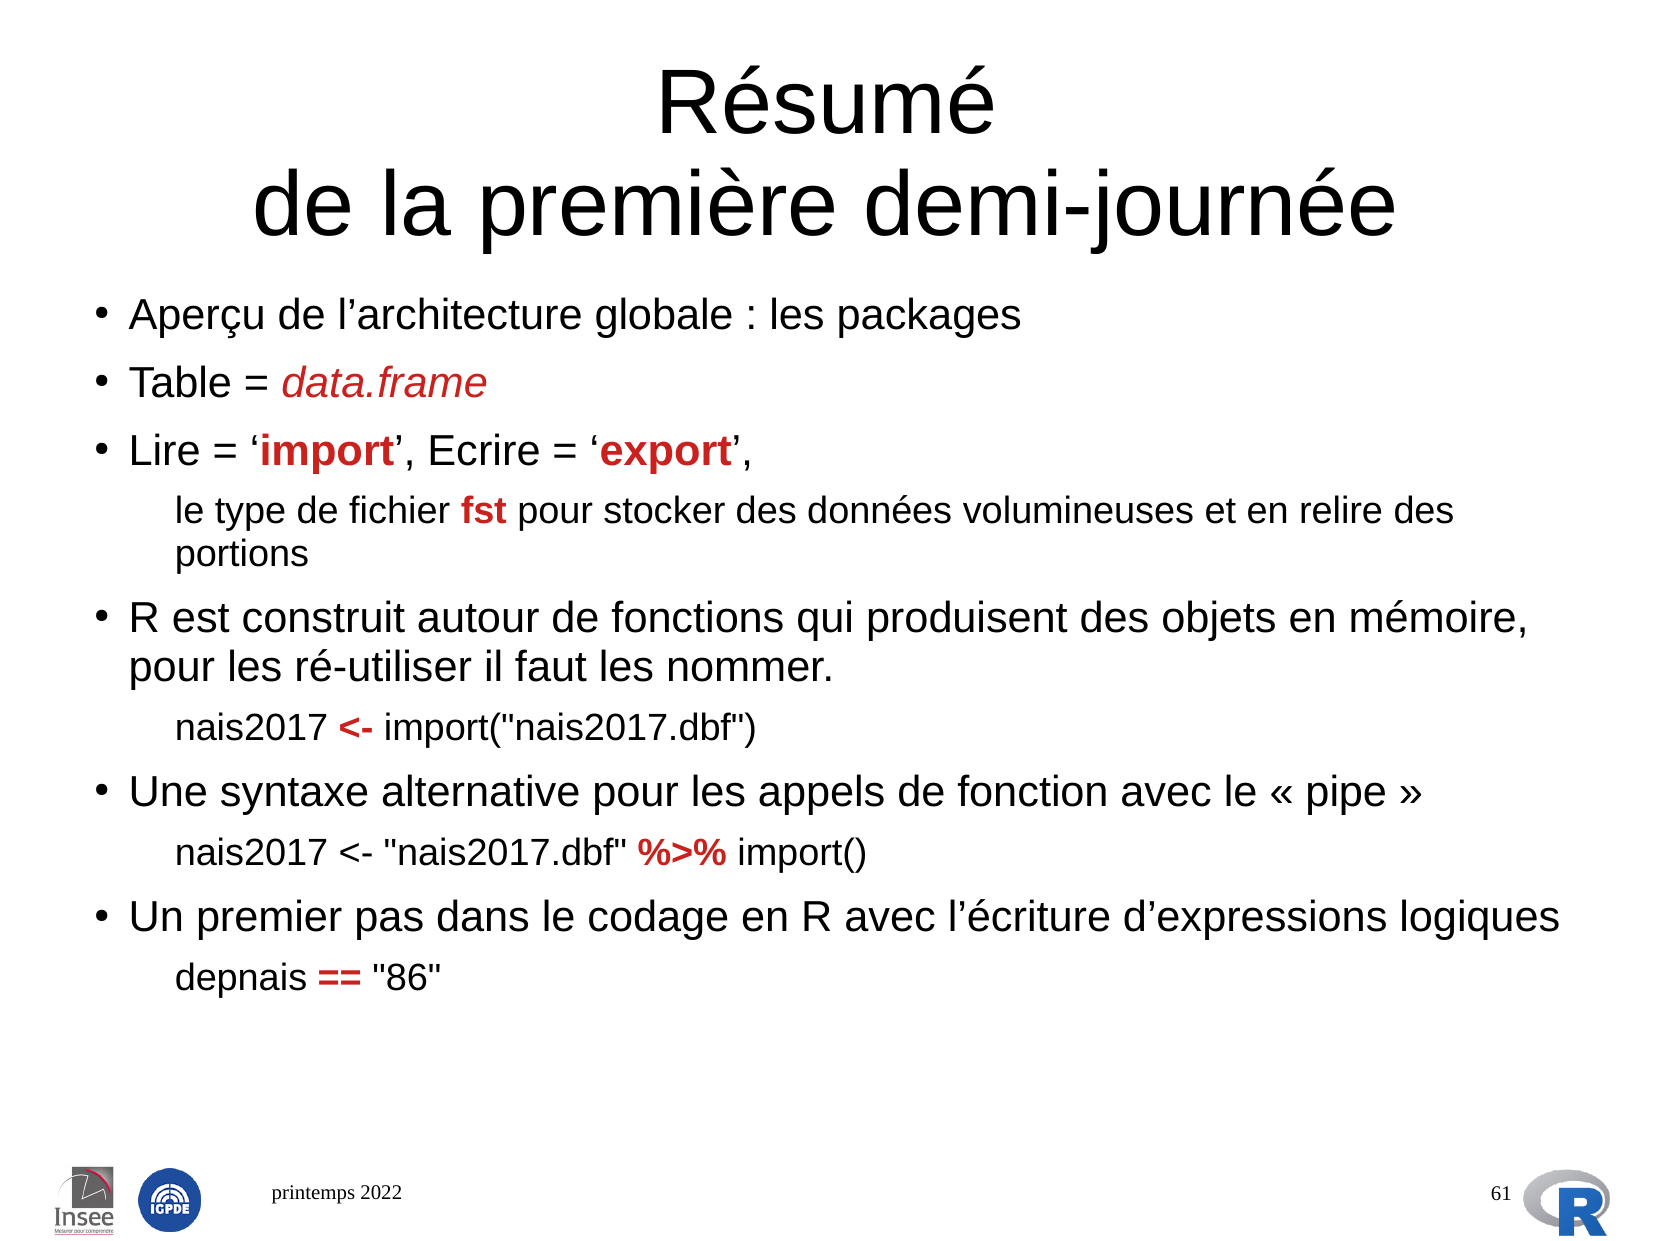

# Résumé de la première demi-journée
Aperçu de l’architecture globale : les packages
Table = data.frame
Lire = ‘import’, Ecrire = ‘export’,
le type de fichier fst pour stocker des données volumineuses et en relire des portions
R est construit autour de fonctions qui produisent des objets en mémoire, pour les ré-utiliser il faut les nommer.
nais2017 <- import("nais2017.dbf")
Une syntaxe alternative pour les appels de fonction avec le « pipe »
nais2017 <- "nais2017.dbf" %>% import()
Un premier pas dans le codage en R avec l’écriture d’expressions logiques
depnais == "86"
printemps 2022
61